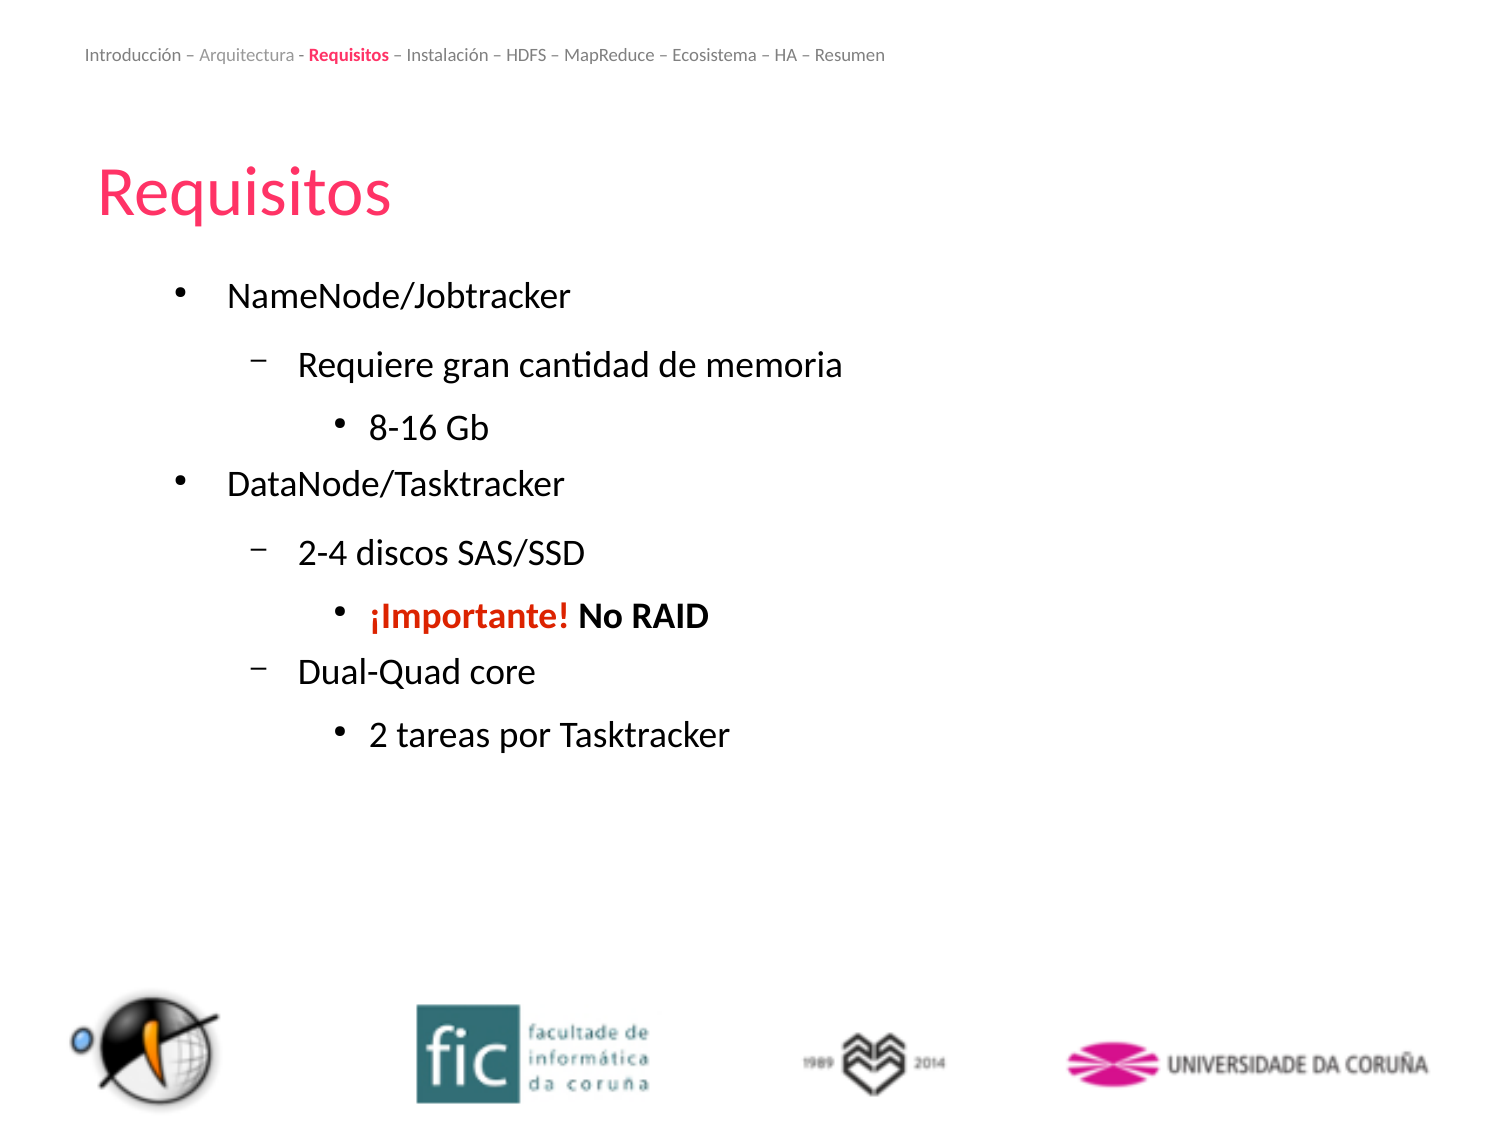

Introducción – Arquitectura - Requisitos – Instalación – HDFS – MapReduce – Ecosistema – HA – Resumen
# Requisitos
NameNode/Jobtracker
Requiere gran cantidad de memoria
8-16 Gb
DataNode/Tasktracker
2-4 discos SAS/SSD
¡Importante! No RAID
Dual-Quad core
2 tareas por Tasktracker